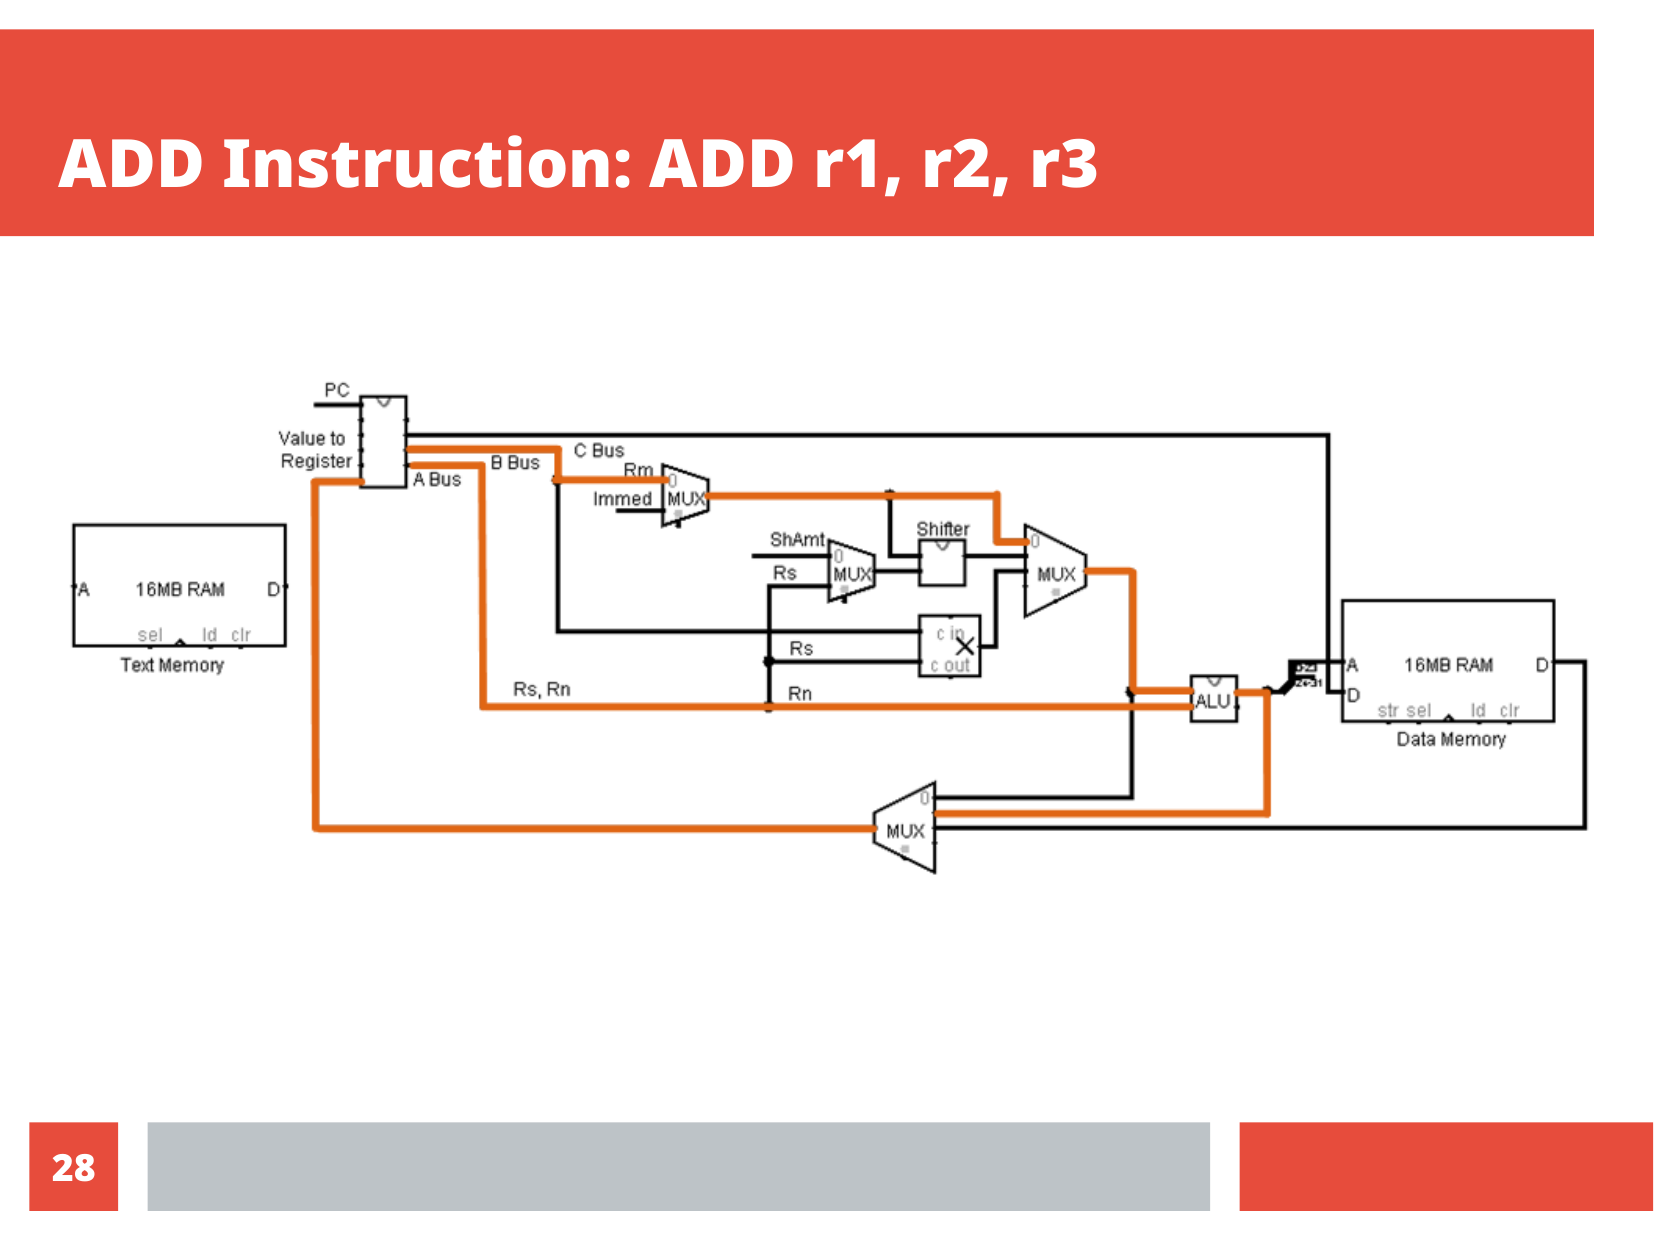

# ADD Instruction: ADD r1, r2, r3
28